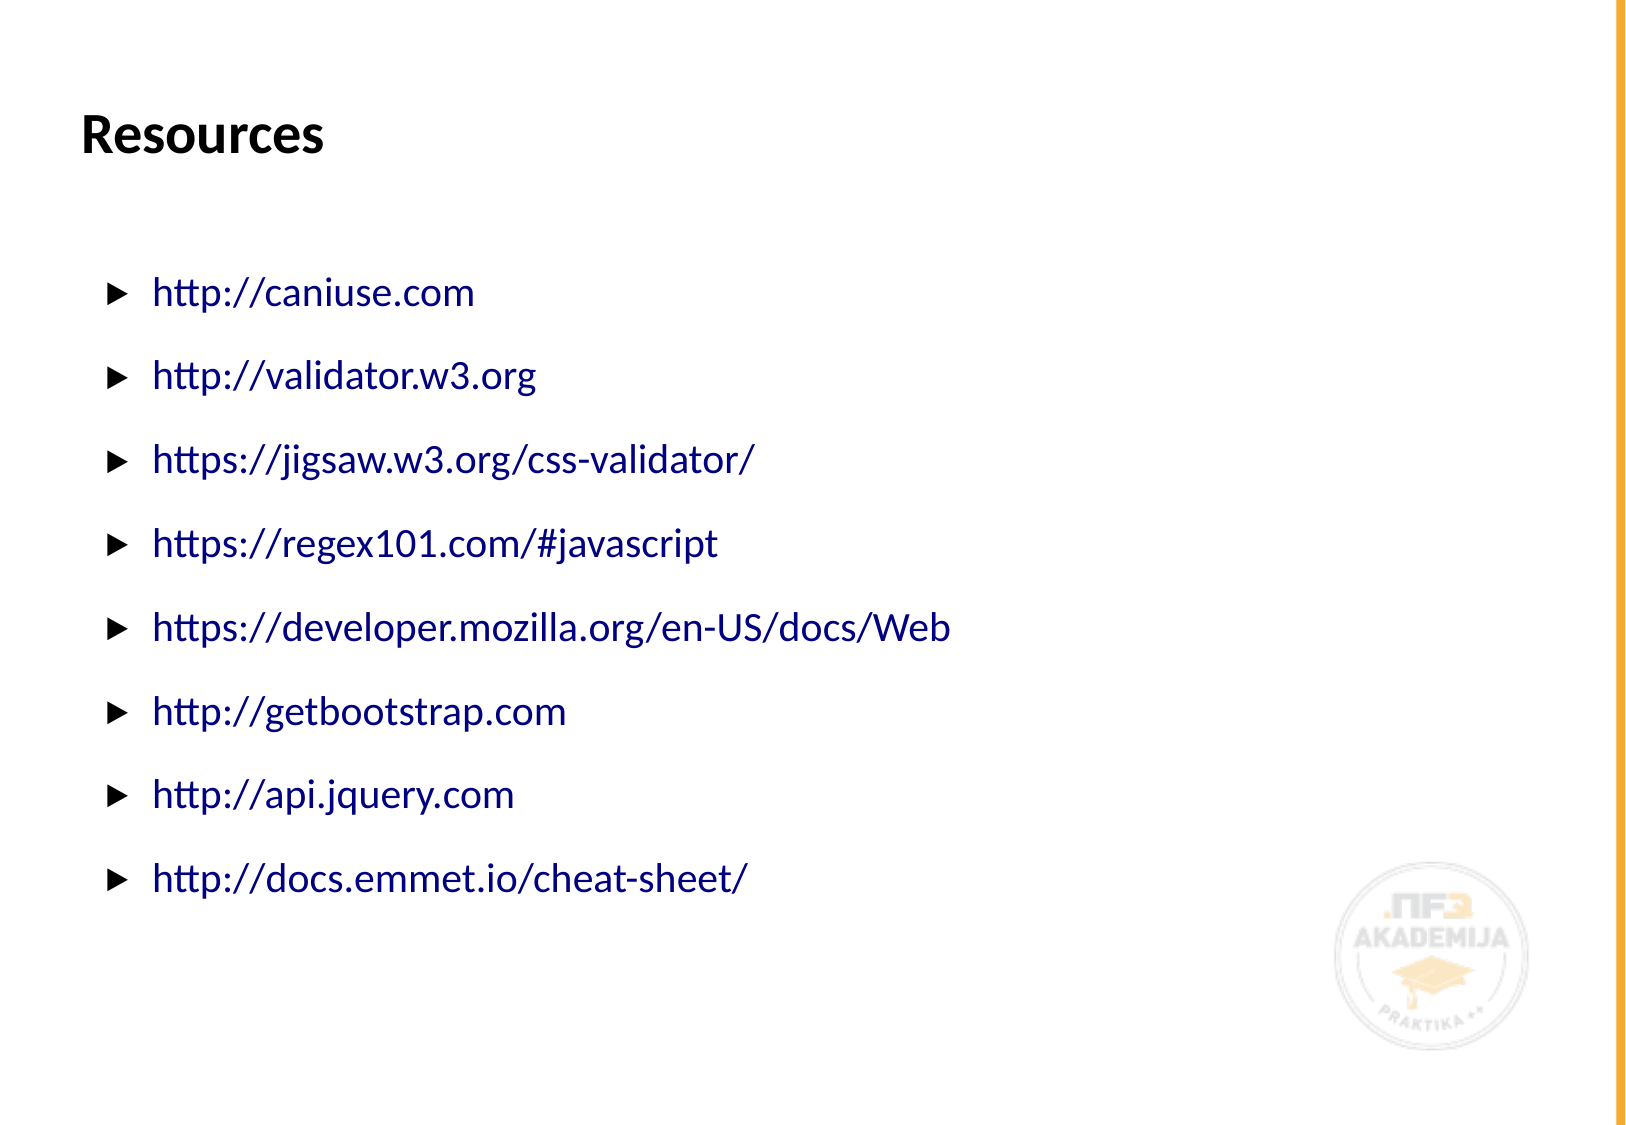

# Resources
http://caniuse.com
http://validator.w3.org
https://jigsaw.w3.org/css-validator/
https://regex101.com/#javascript
https://developer.mozilla.org/en-US/docs/Web
http://getbootstrap.com
http://api.jquery.com
http://docs.emmet.io/cheat-sheet/